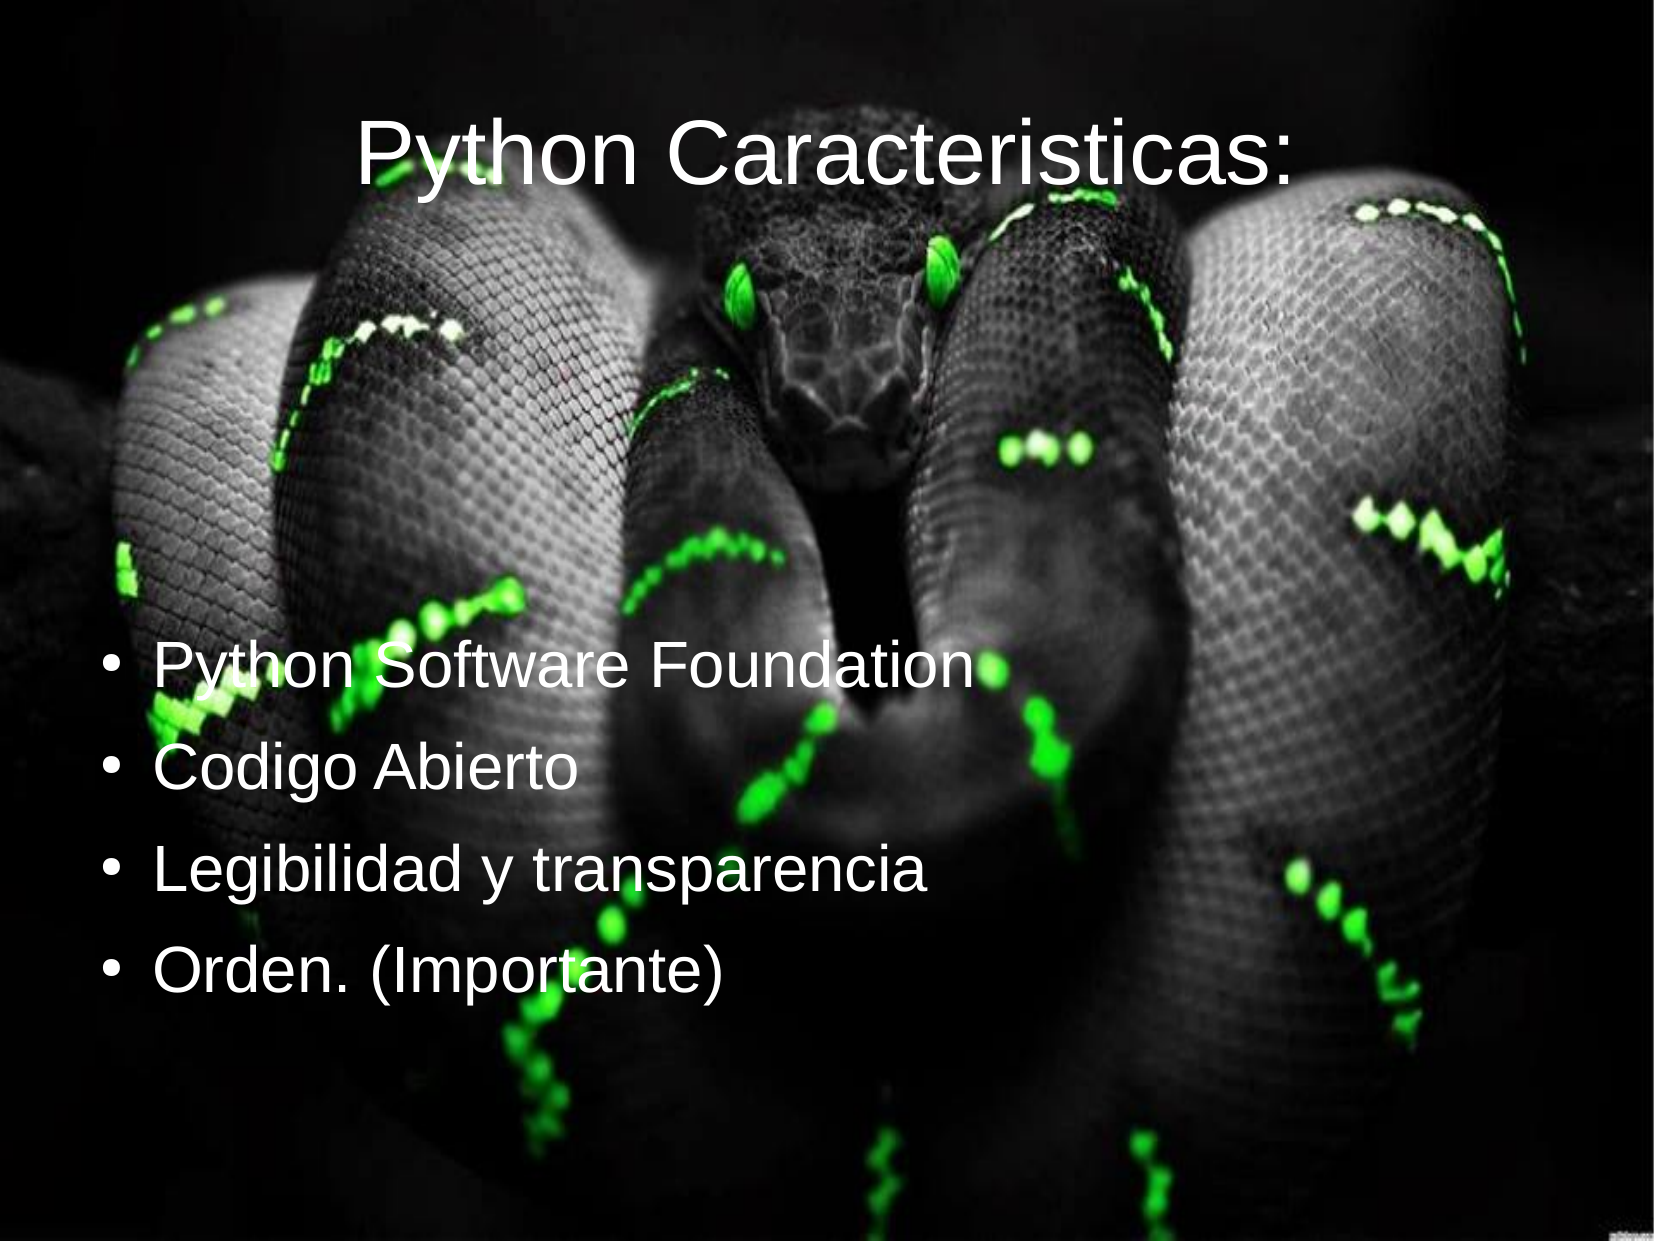

# Python Caracteristicas:
Python Software Foundation
Codigo Abierto
Legibilidad y transparencia
Orden. (Importante)